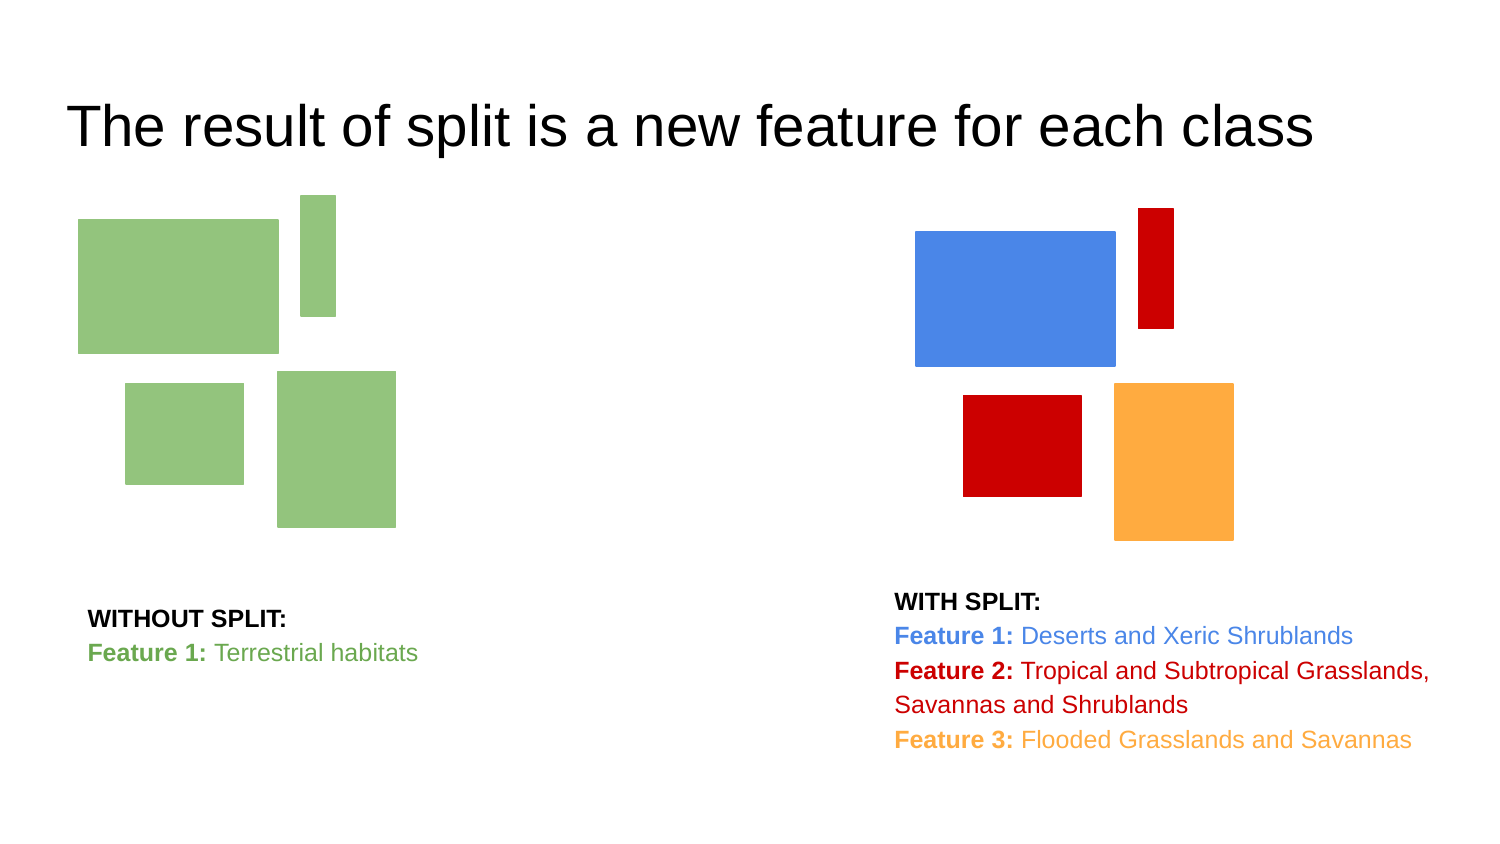

# The result of split is a new feature for each class
WITH SPLIT:
Feature 1: Deserts and Xeric Shrublands
Feature 2: Tropical and Subtropical Grasslands, Savannas and Shrublands
Feature 3: Flooded Grasslands and Savannas
WITHOUT SPLIT:
Feature 1: Terrestrial habitats